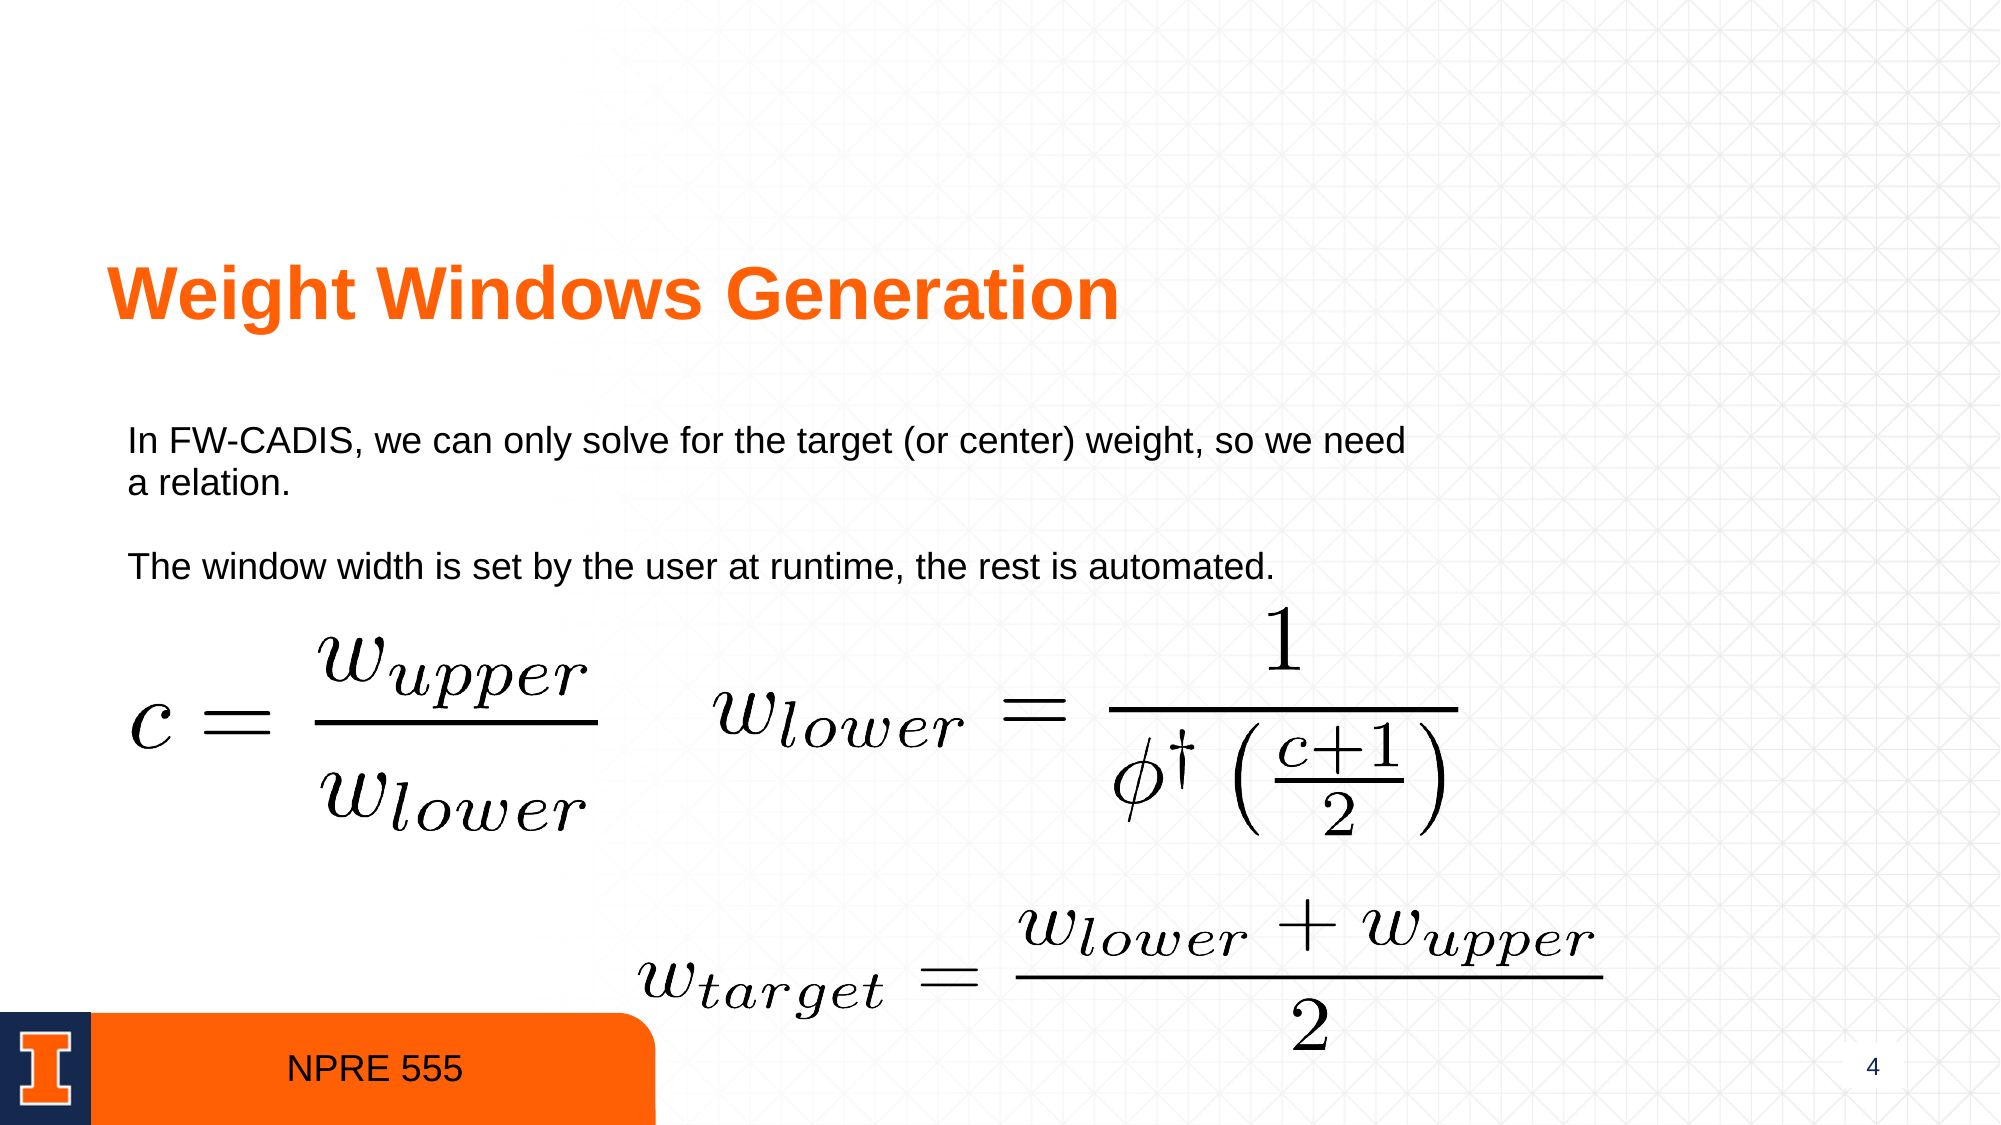

# Weight Windows Generation
In FW-CADIS, we can only solve for the target (or center) weight, so we need a relation.
The window width is set by the user at runtime, the rest is automated.
4
Office or unit name
NPRE 555